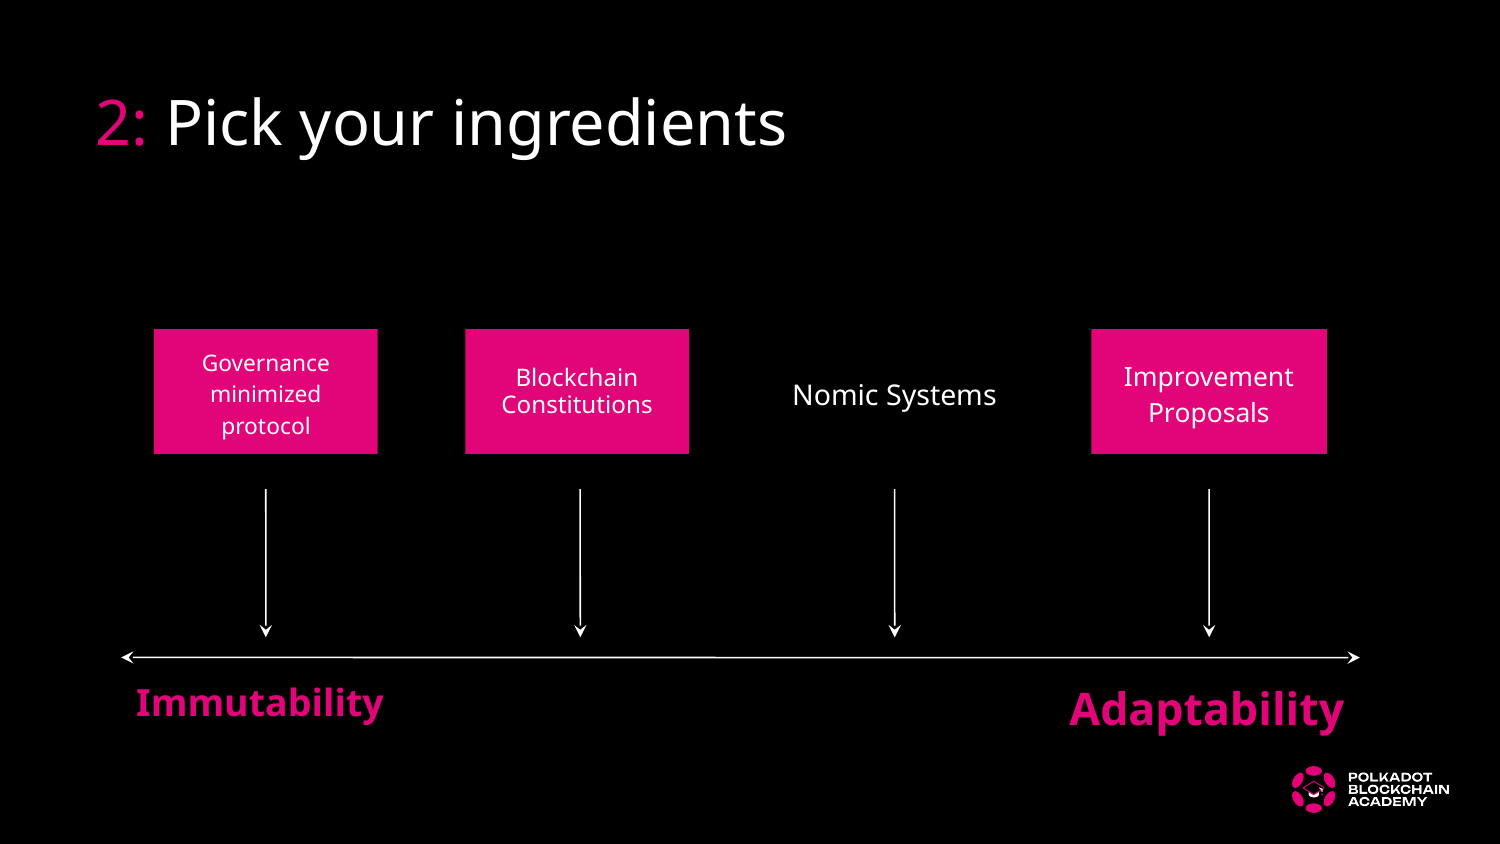

# 2: Pick your ingredients
Governance minimized protocol
Blockchain Constitutions
Nomic Systems
Improvement Proposals
Immutability
Adaptability